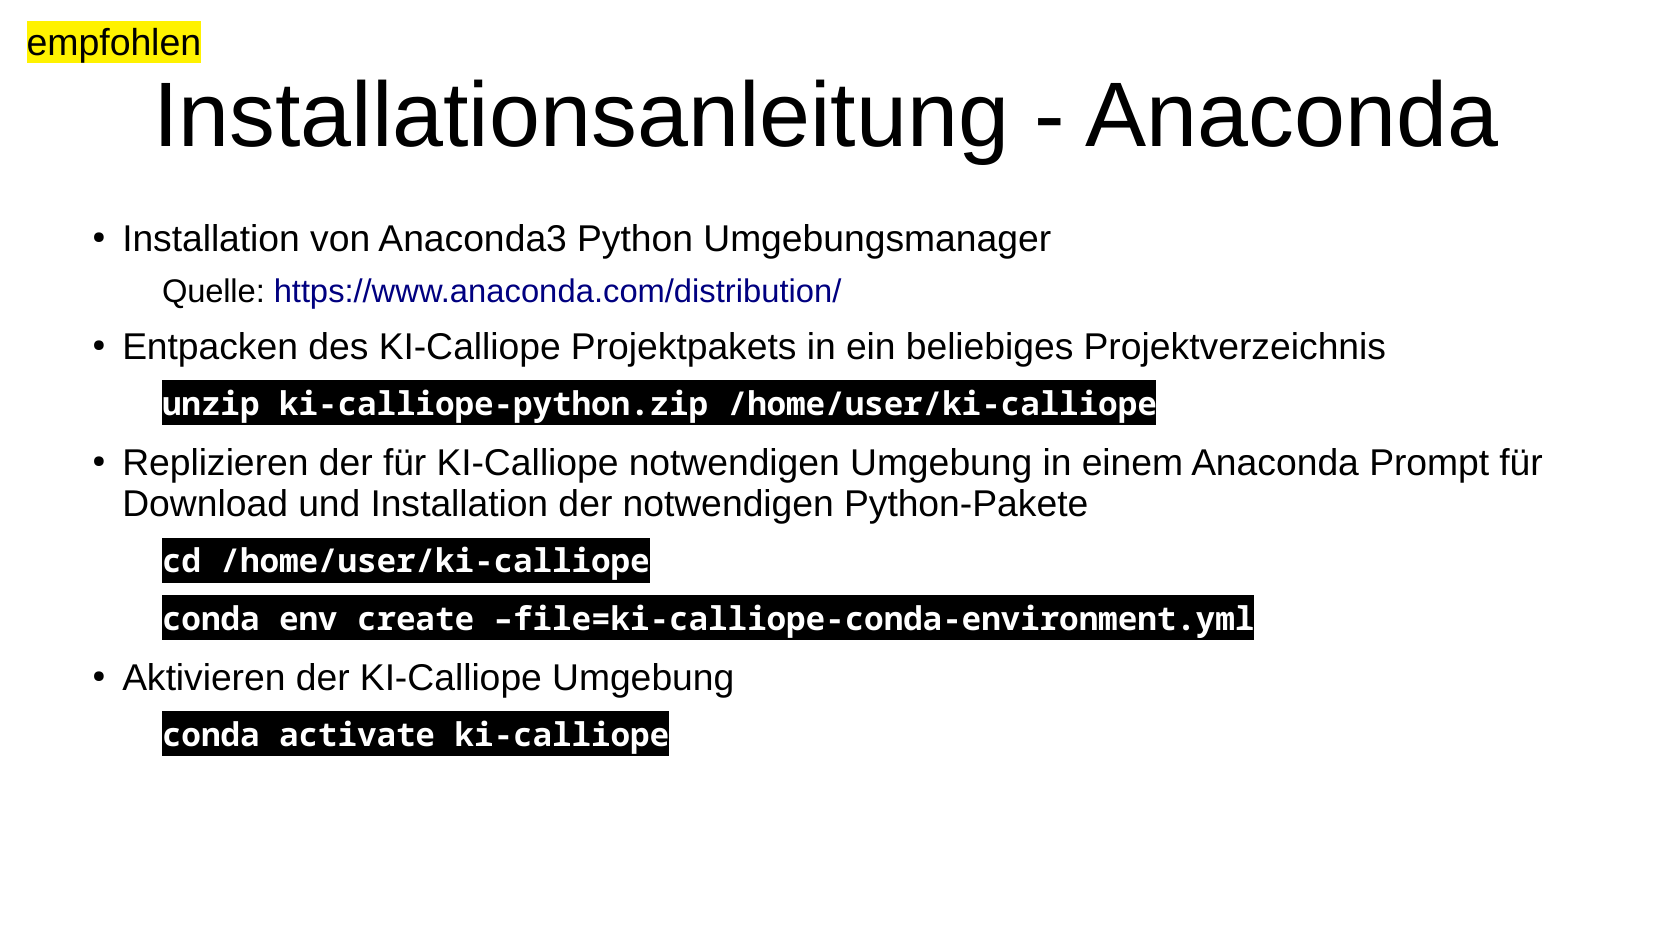

empfohlen
# Installationsanleitung - Anaconda
Installation von Anaconda3 Python Umgebungsmanager
Quelle: https://www.anaconda.com/distribution/
Entpacken des KI-Calliope Projektpakets in ein beliebiges Projektverzeichnis
unzip ki-calliope-python.zip /home/user/ki-calliope
Replizieren der für KI-Calliope notwendigen Umgebung in einem Anaconda Prompt für Download und Installation der notwendigen Python-Pakete
cd /home/user/ki-calliope
conda env create –file=ki-calliope-conda-environment.yml
Aktivieren der KI-Calliope Umgebung
conda activate ki-calliope